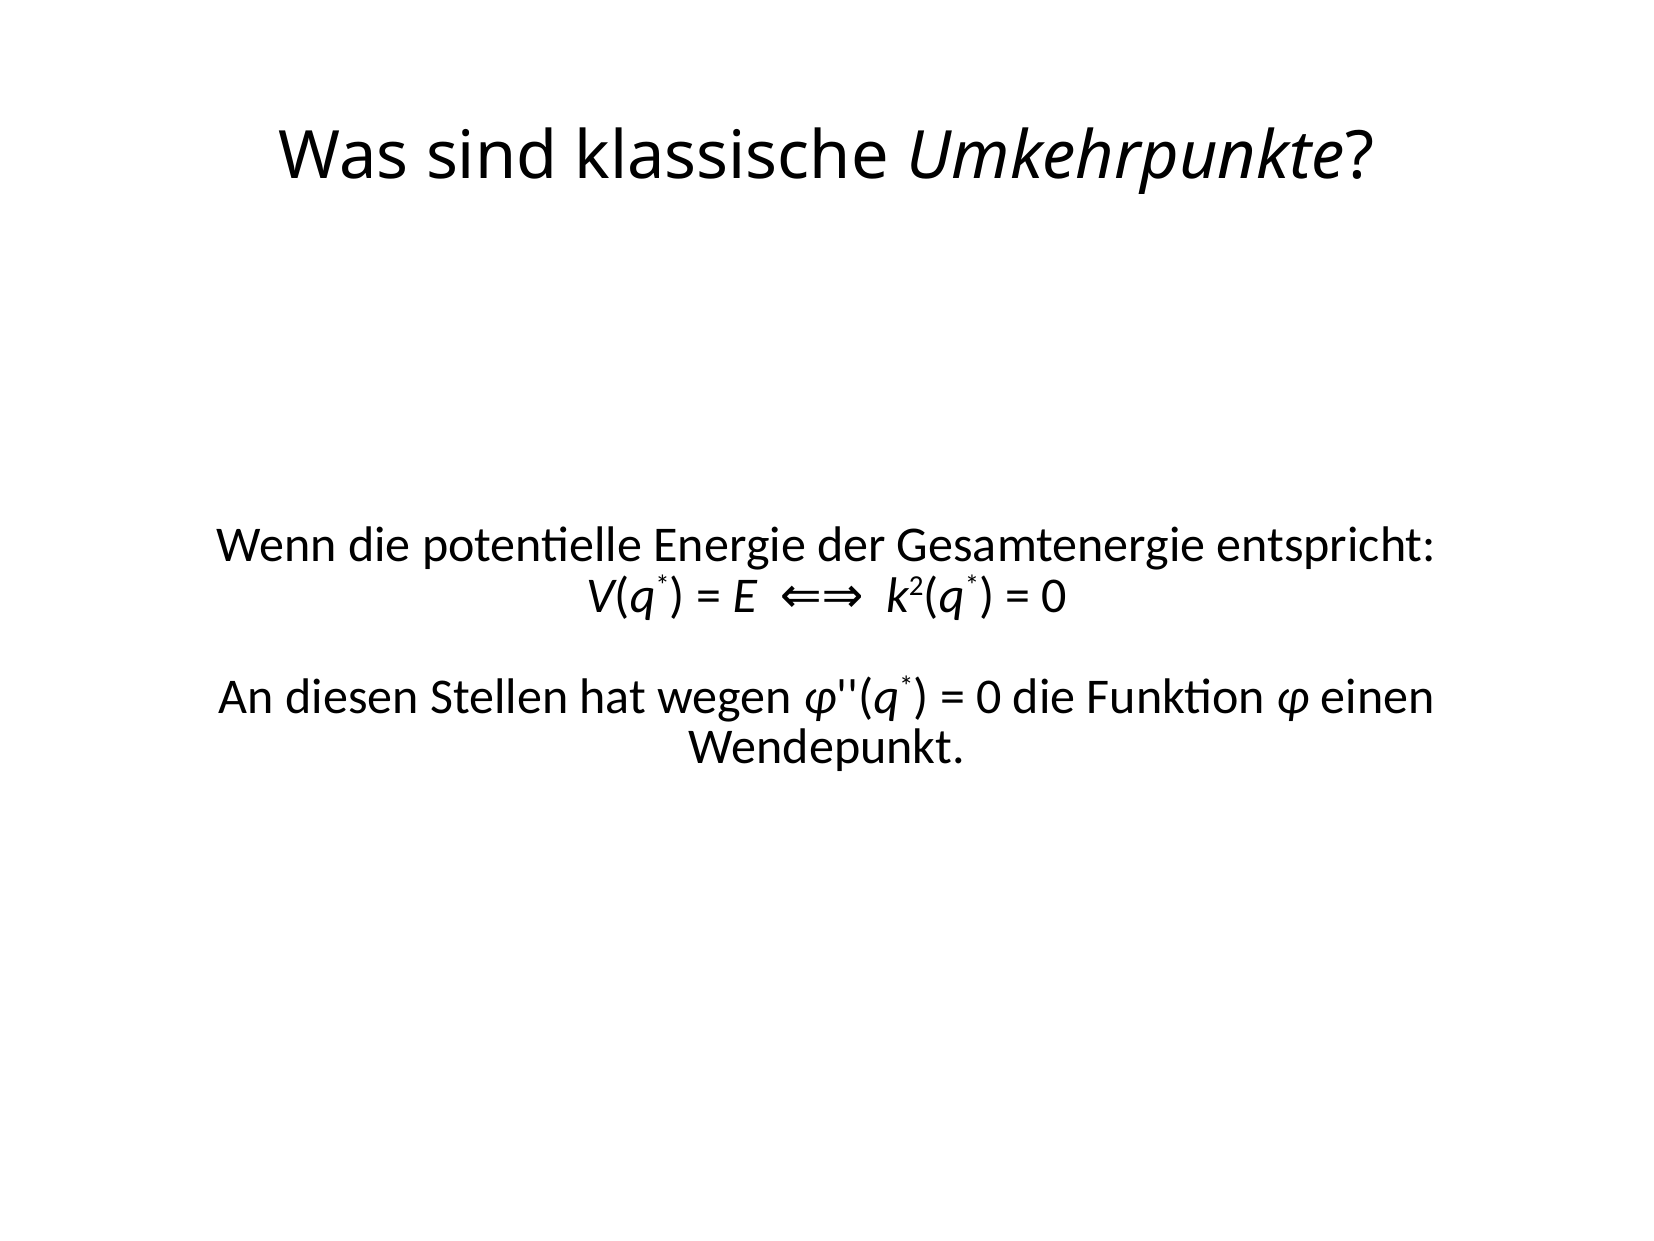

# Was sind klassische Umkehrpunkte?
Wenn die potentielle Energie der Gesamtenergie entspricht:
V(q*) = E ⇐⇒ k2(q*) = 0
An diesen Stellen hat wegen φ''(q*) = 0 die Funktion φ einen Wendepunkt.